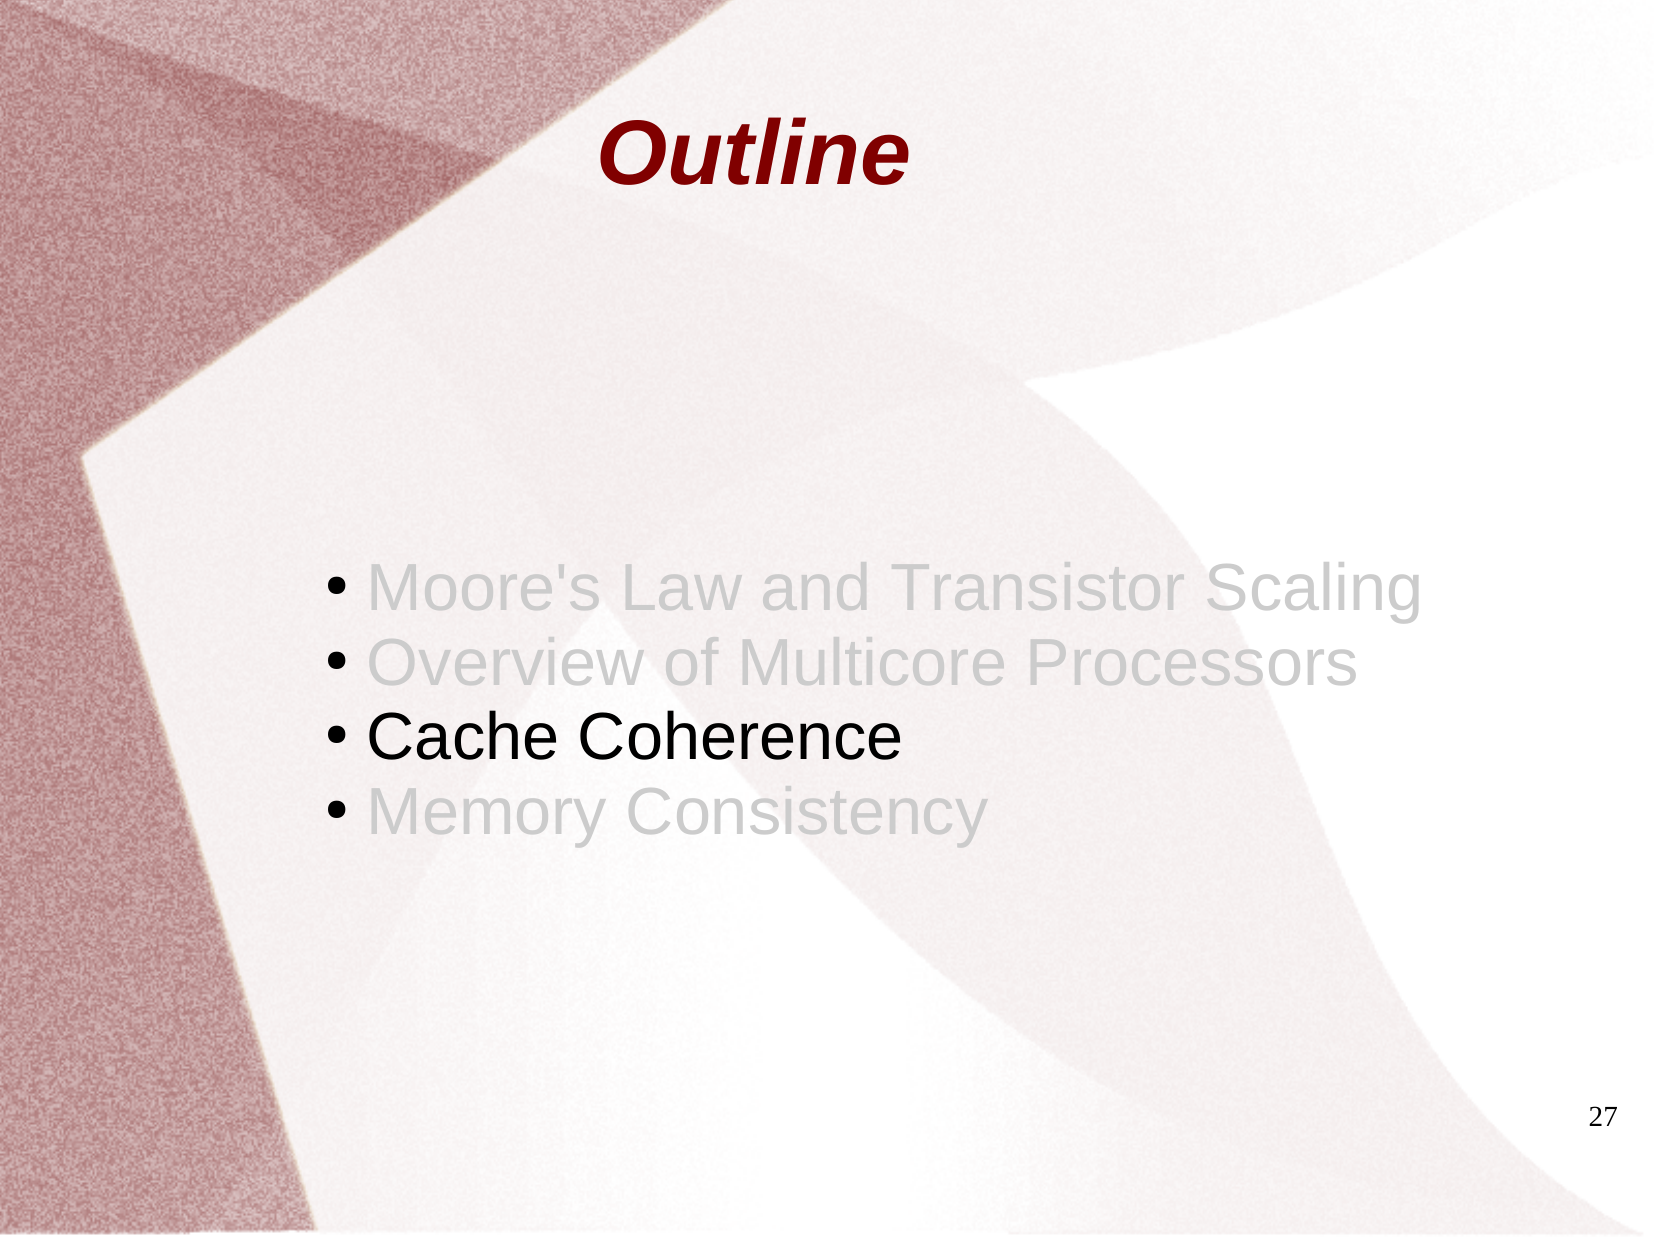

Outline
# Moore's Law and Transistor Scaling
 Overview of Multicore Processors
 Cache Coherence
 Memory Consistency
27